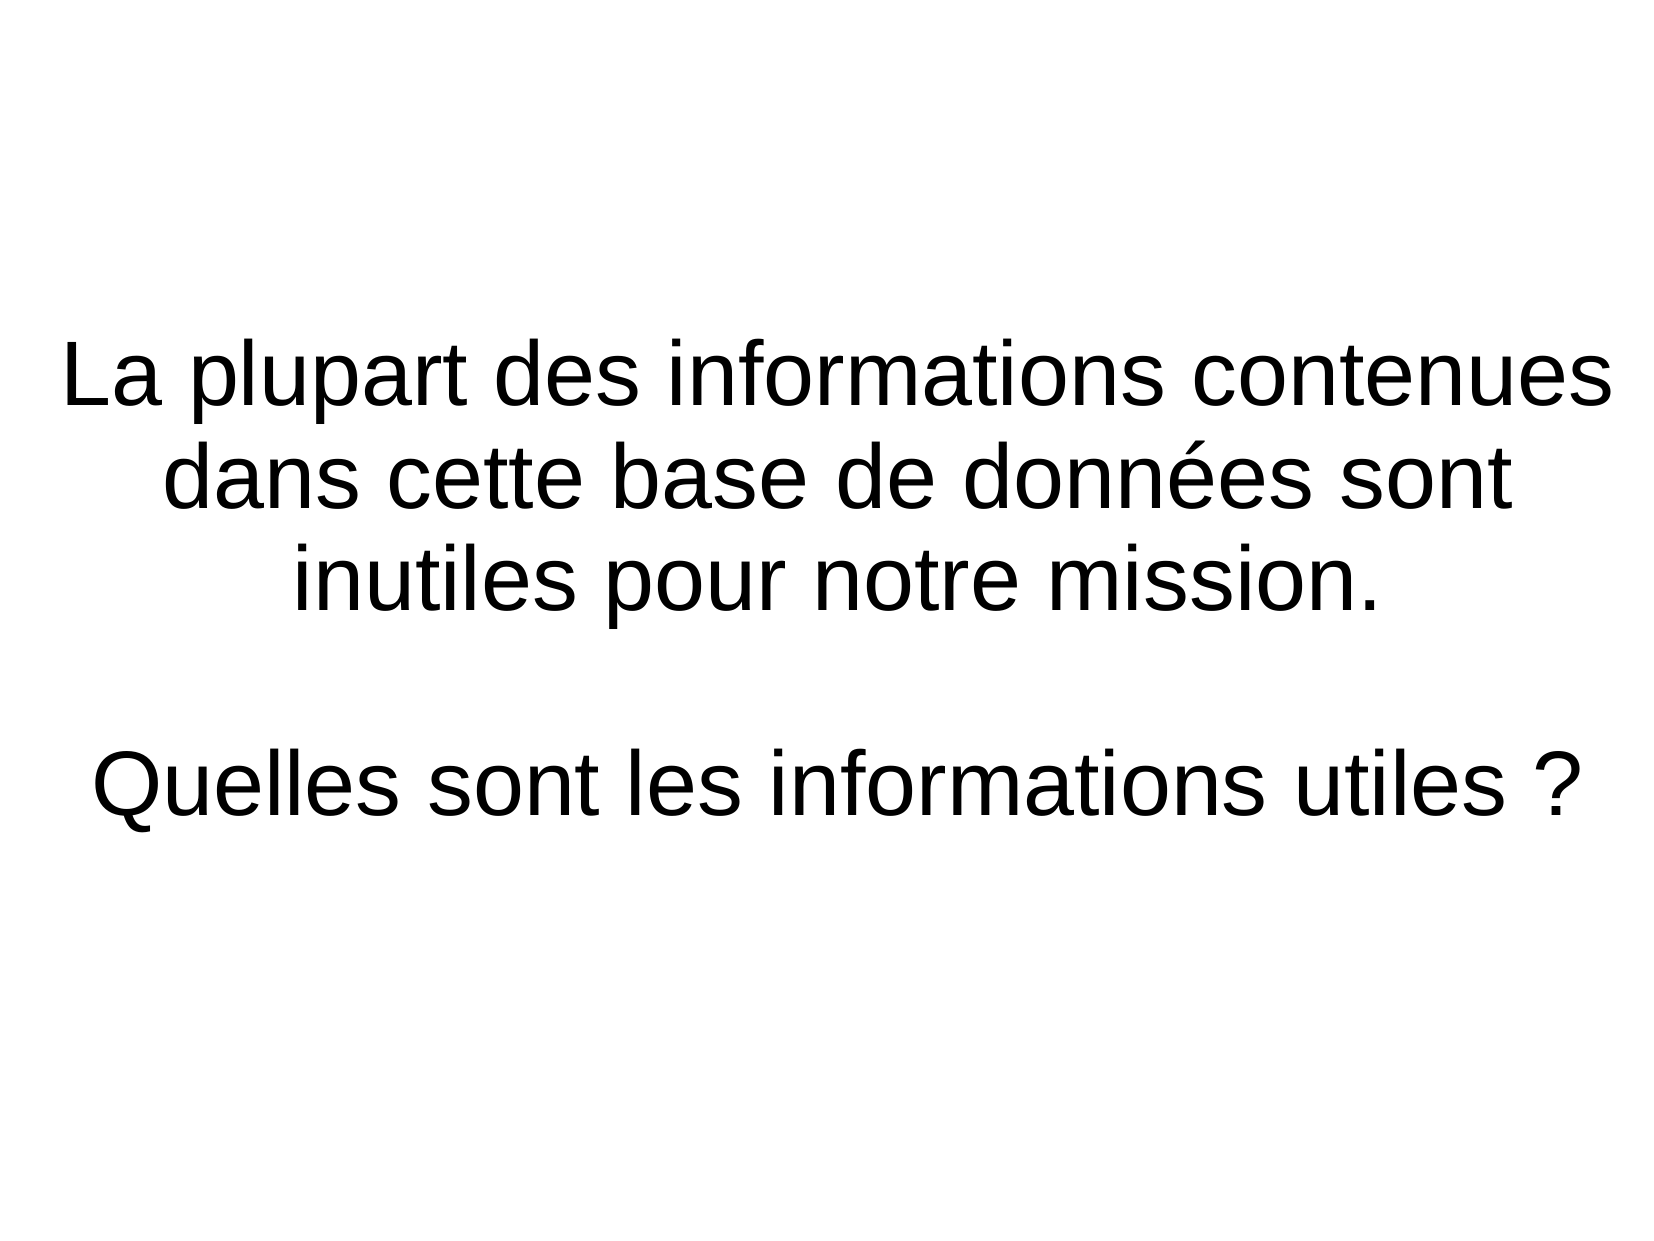

# La plupart des informations contenues dans cette base de données sont inutiles pour notre mission.
Quelles sont les informations utiles ?